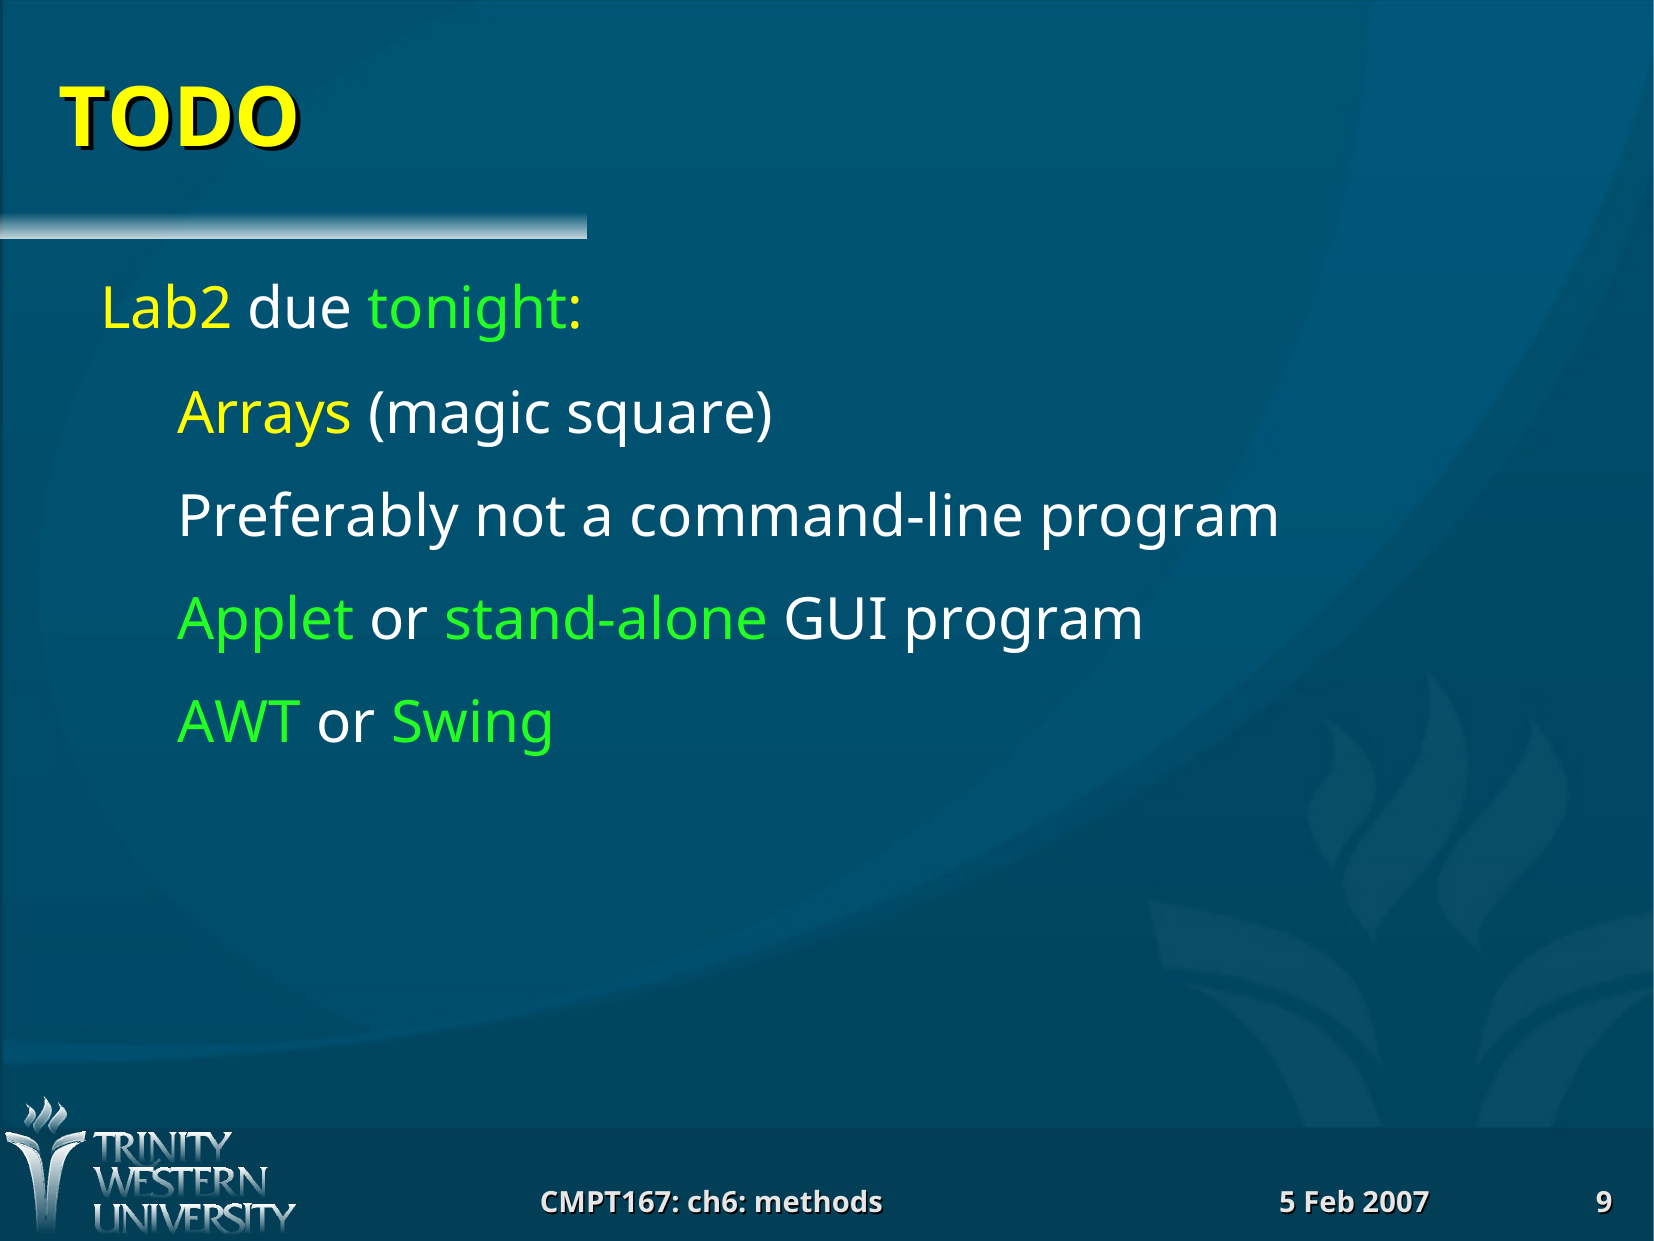

# TODO
Lab2 due tonight:
Arrays (magic square)
Preferably not a command-line program
Applet or stand-alone GUI program
AWT or Swing
CMPT167: ch6: methods
5 Feb 2007
9